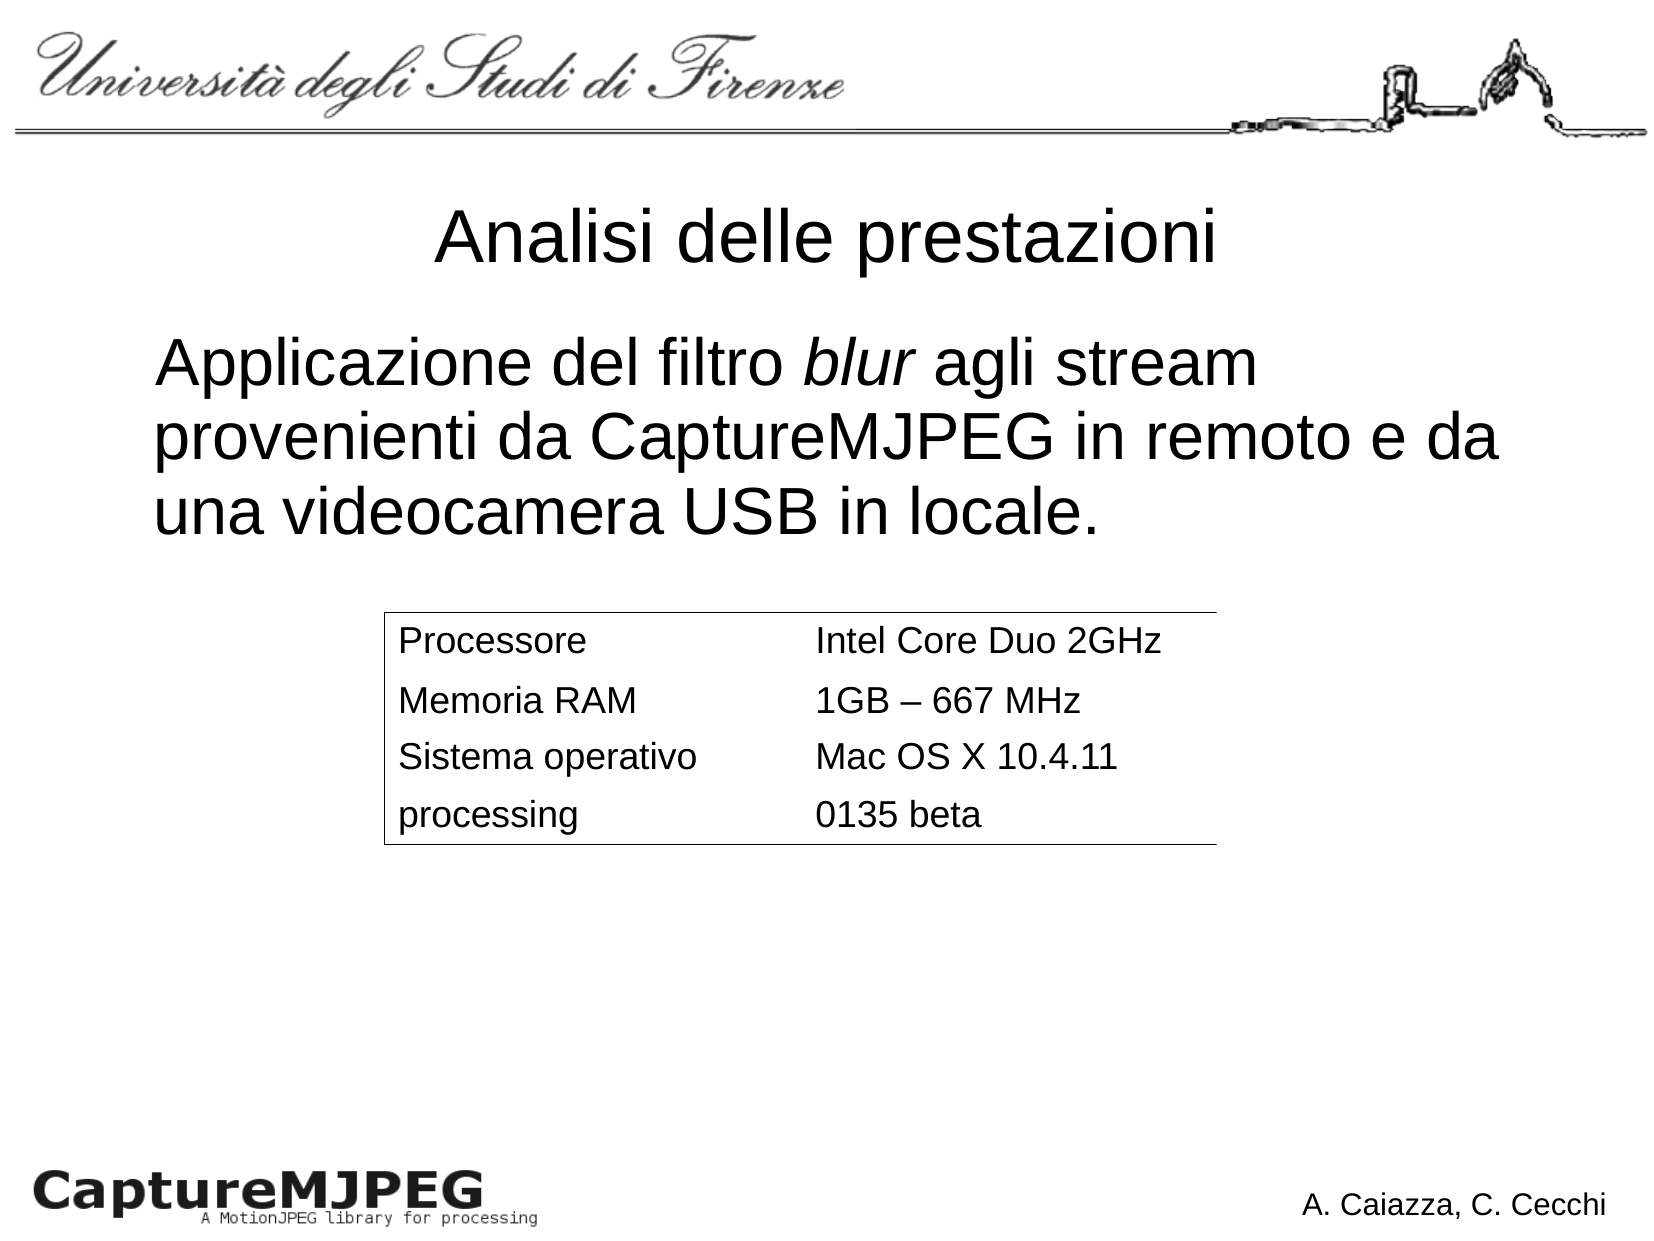

# Analisi delle prestazioni
 Applicazione del filtro blur agli stream provenienti da CaptureMJPEG in remoto e da una videocamera USB in locale.